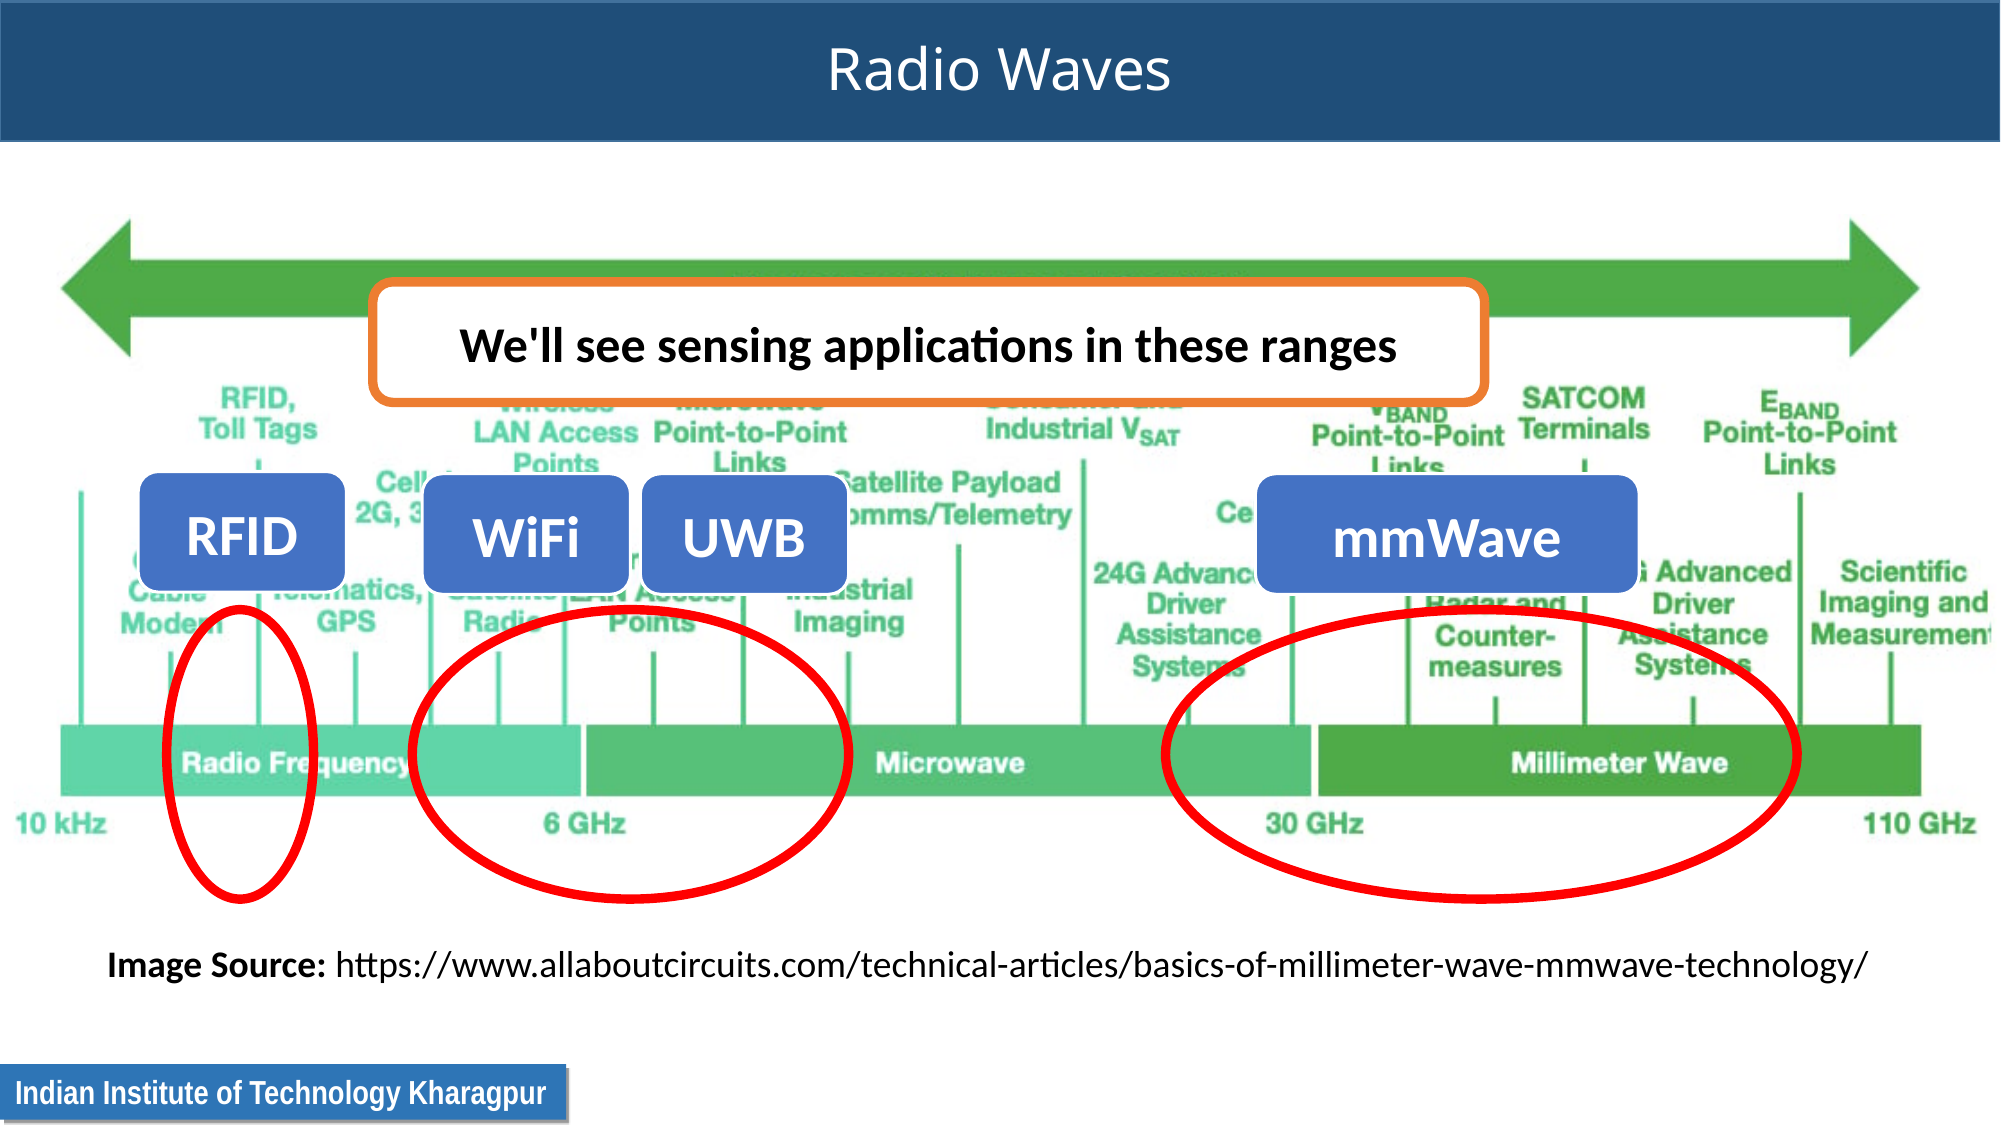

# Radio Waves
We'll see sensing applications in these ranges
RFID
WiFi
UWB
mmWave
Image Source: https://www.allaboutcircuits.com/technical-articles/basics-of-millimeter-wave-mmwave-technology/